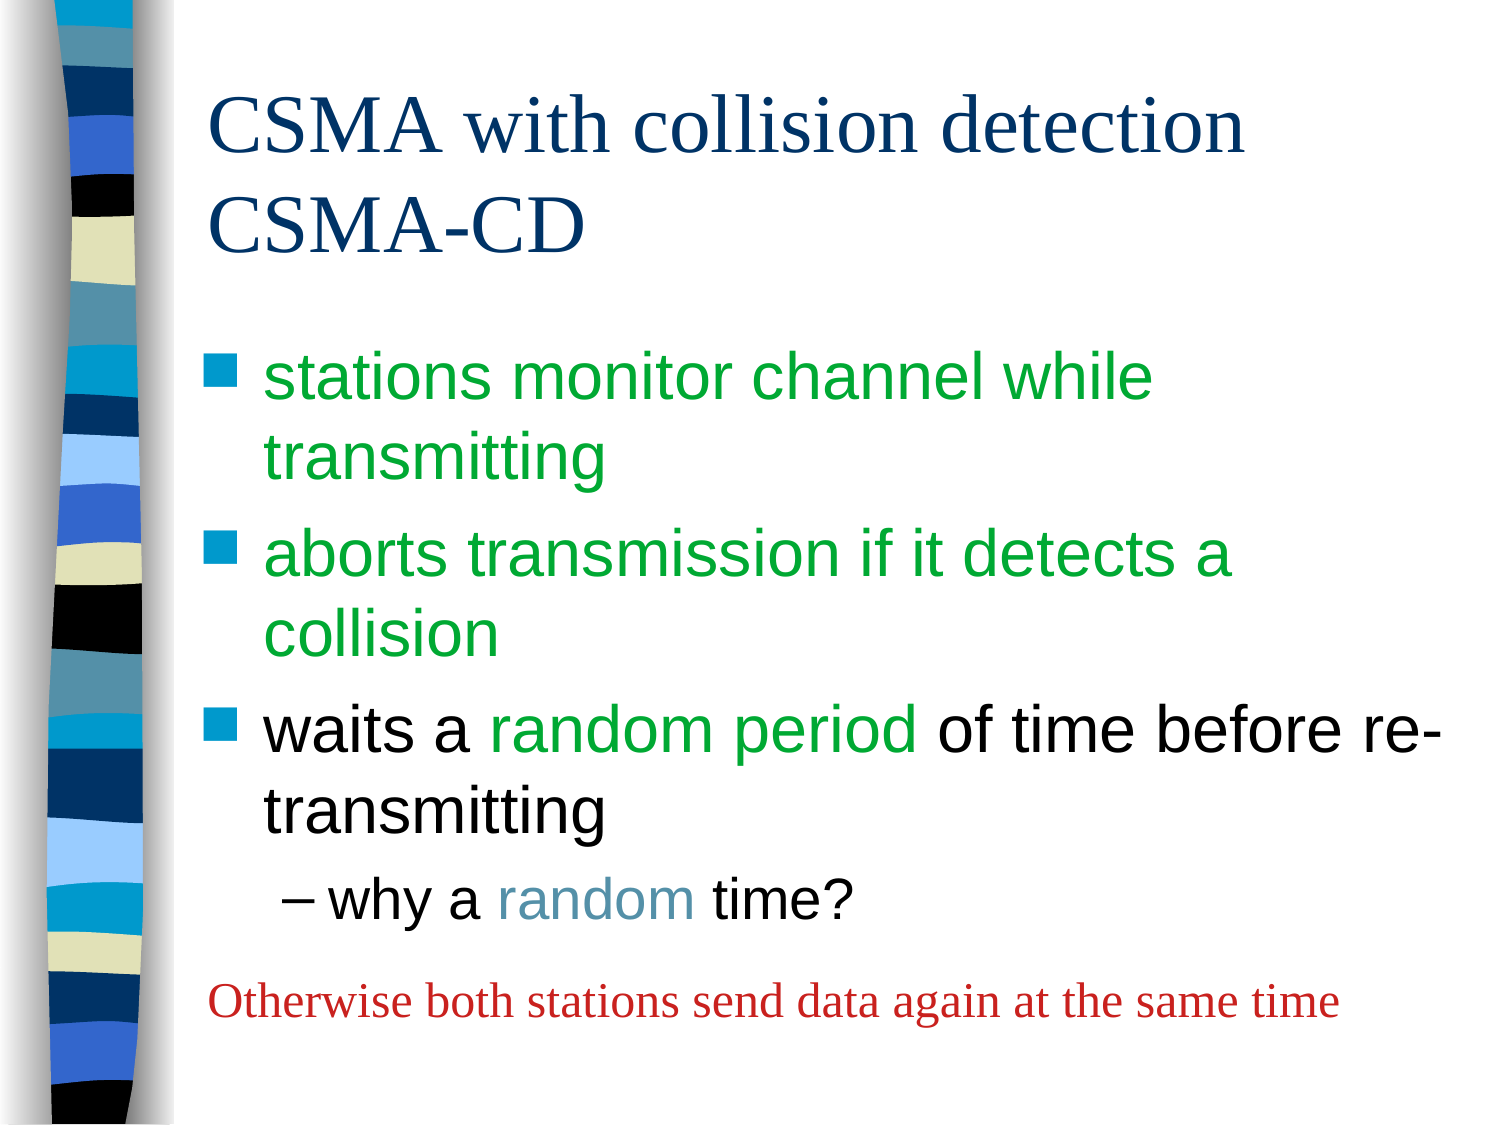

# CSMA with collision detection CSMA-CD
stations monitor channel while transmitting
aborts transmission if it detects a collision
waits a random period of time before re-transmitting
why a random time?
Otherwise both stations send data again at the same time